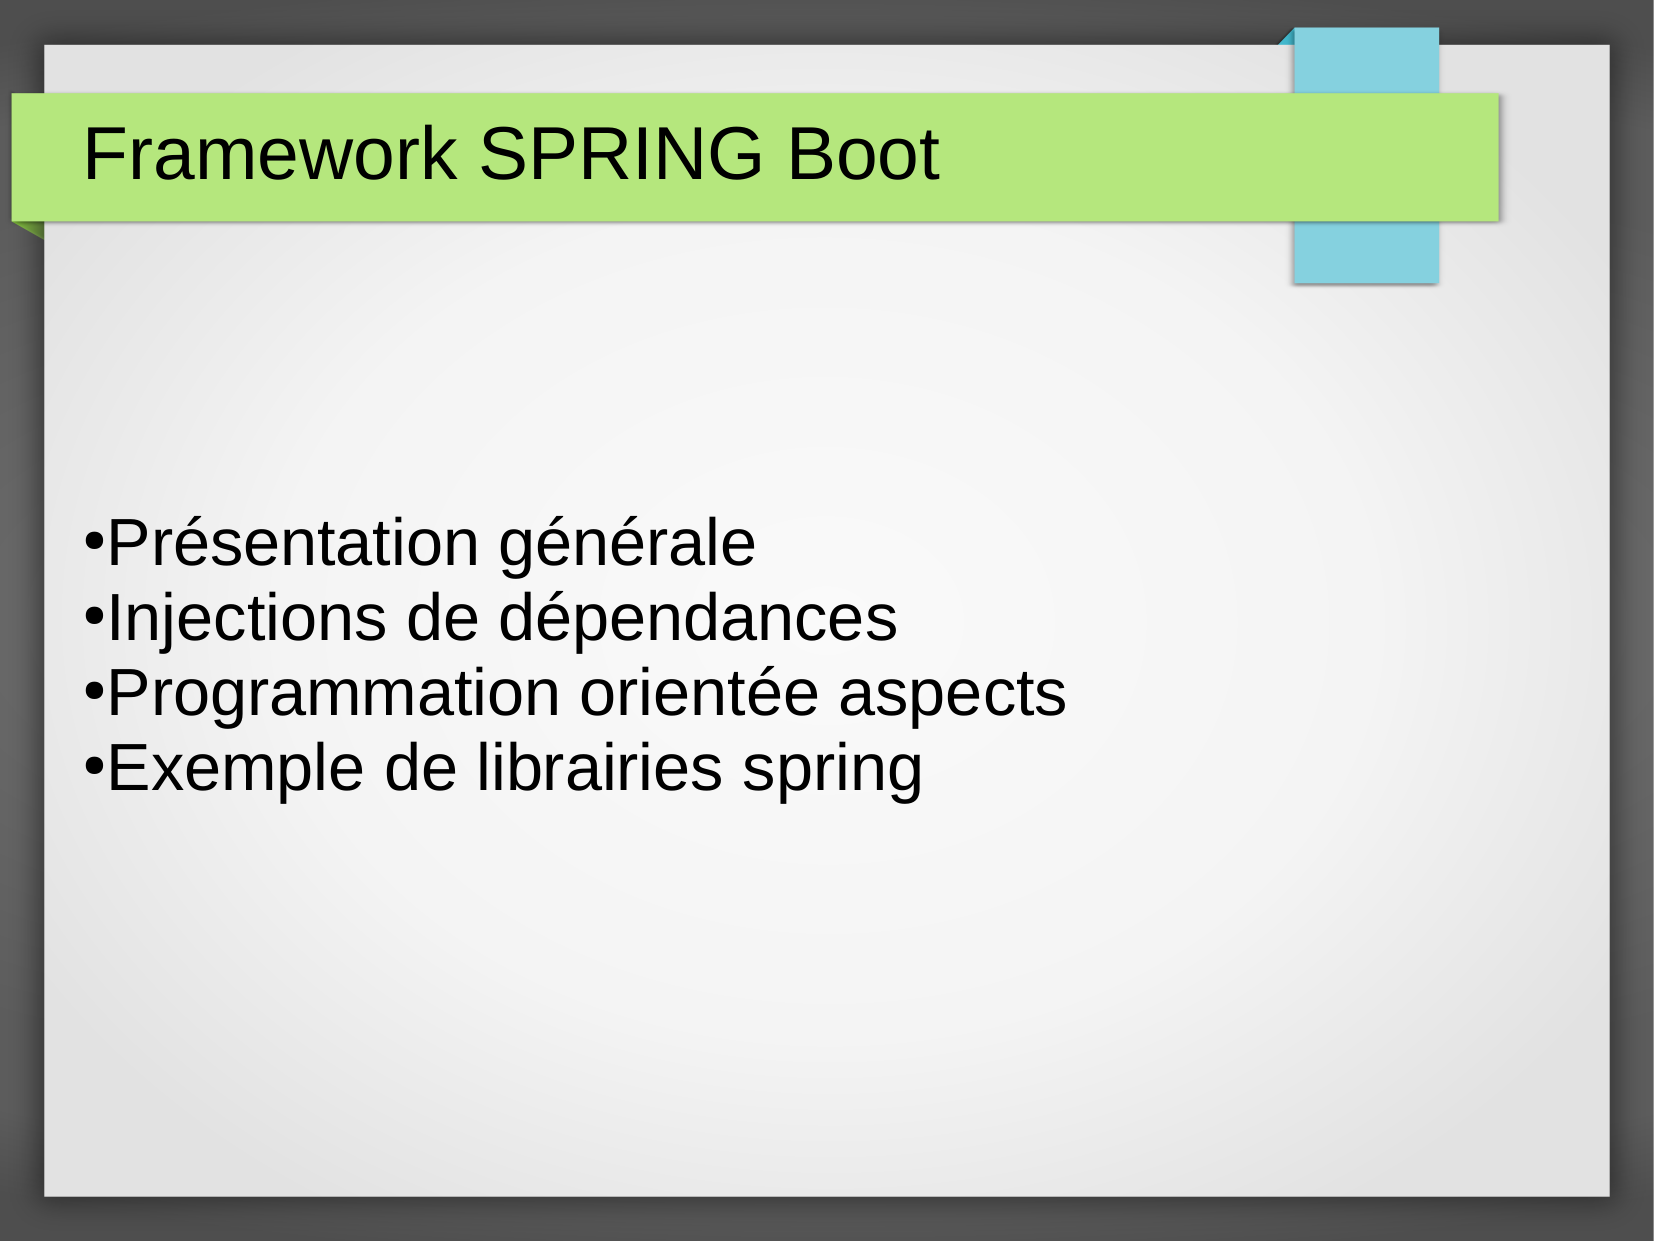

# Framework SPRING Boot
Présentation générale
Injections de dépendances
Programmation orientée aspects
Exemple de librairies spring